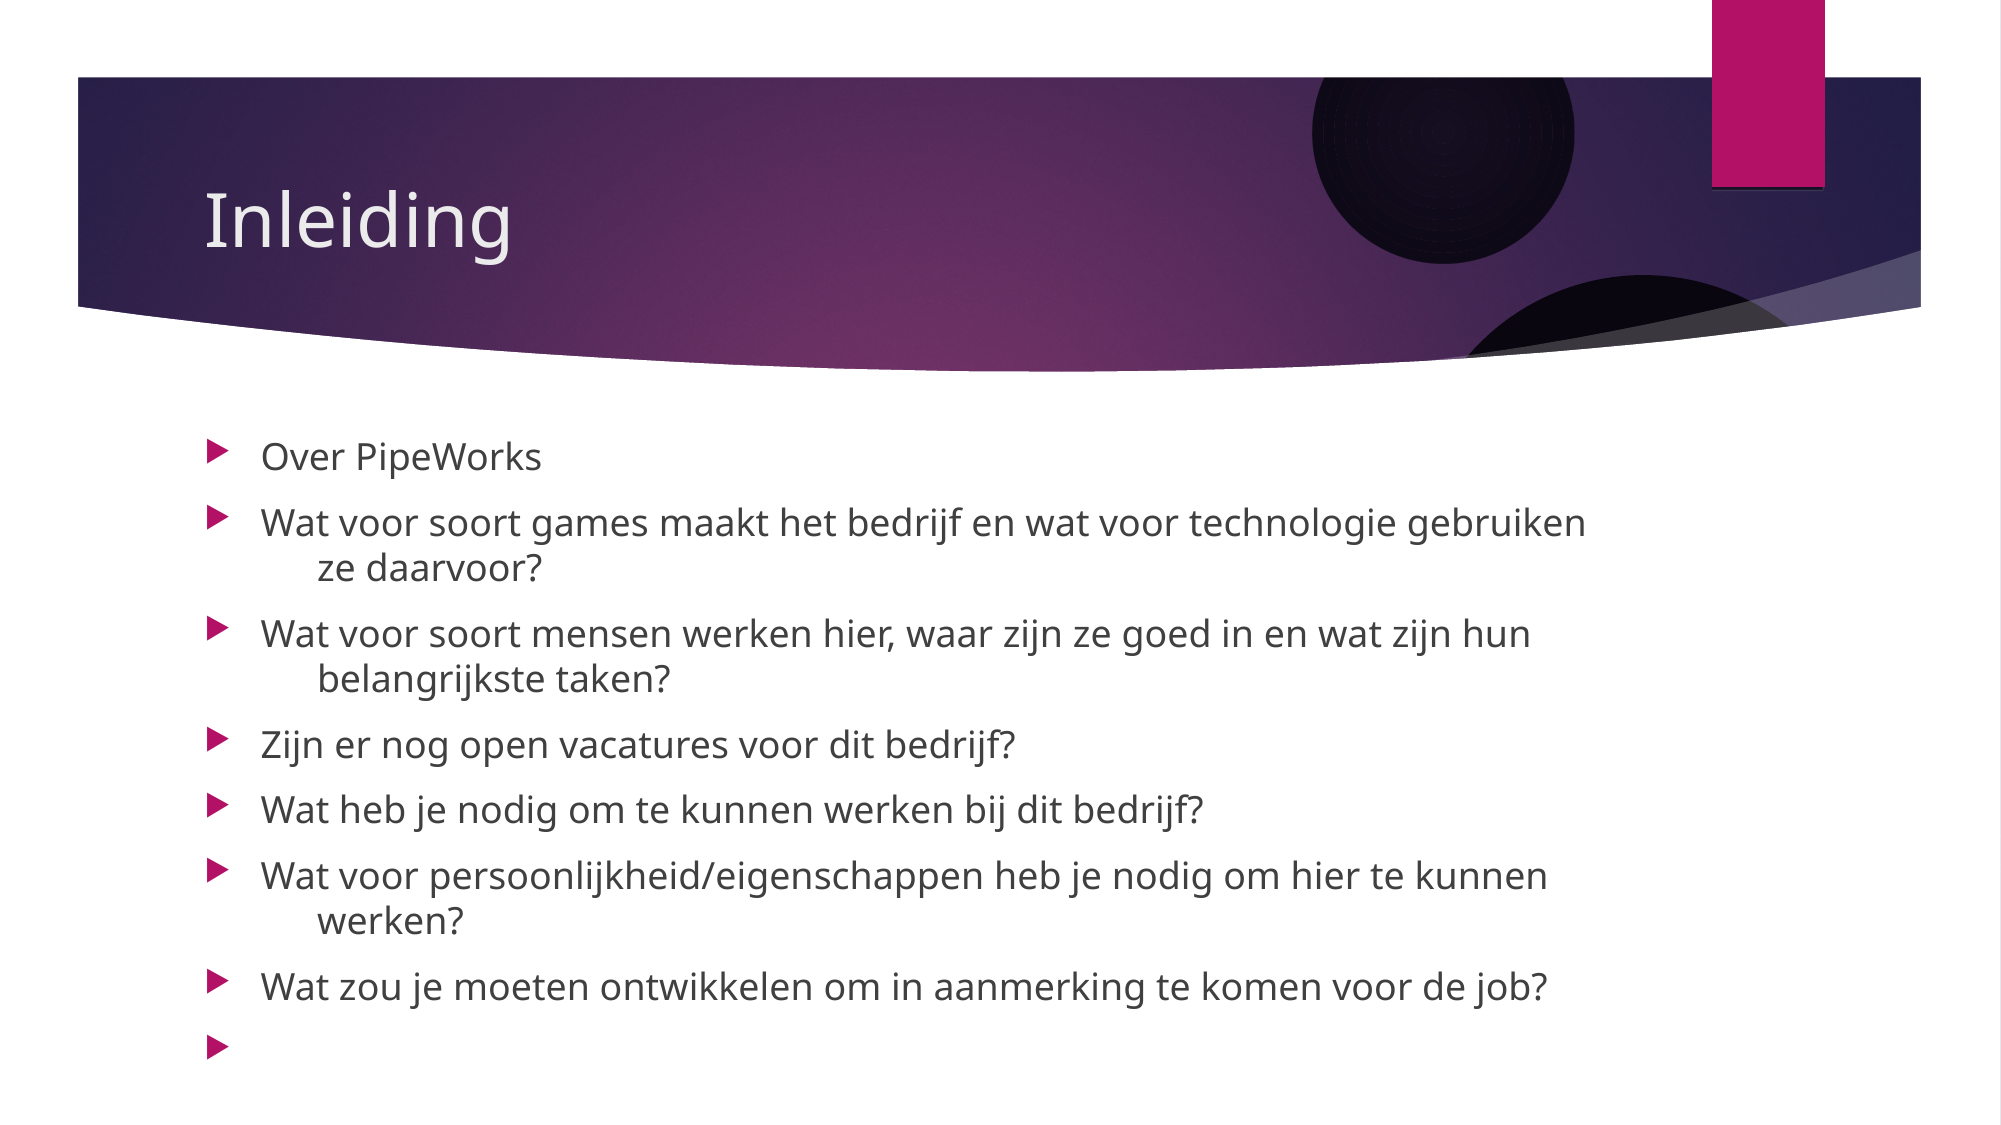

# Inleiding
Over PipeWorks
Wat voor soort games maakt het bedrijf en wat voor technologie gebruiken ze daarvoor?
Wat voor soort mensen werken hier, waar zijn ze goed in en wat zijn hun belangrijkste taken?
Zijn er nog open vacatures voor dit bedrijf?
Wat heb je nodig om te kunnen werken bij dit bedrijf?
Wat voor persoonlijkheid/eigenschappen heb je nodig om hier te kunnen werken?
Wat zou je moeten ontwikkelen om in aanmerking te komen voor de job?